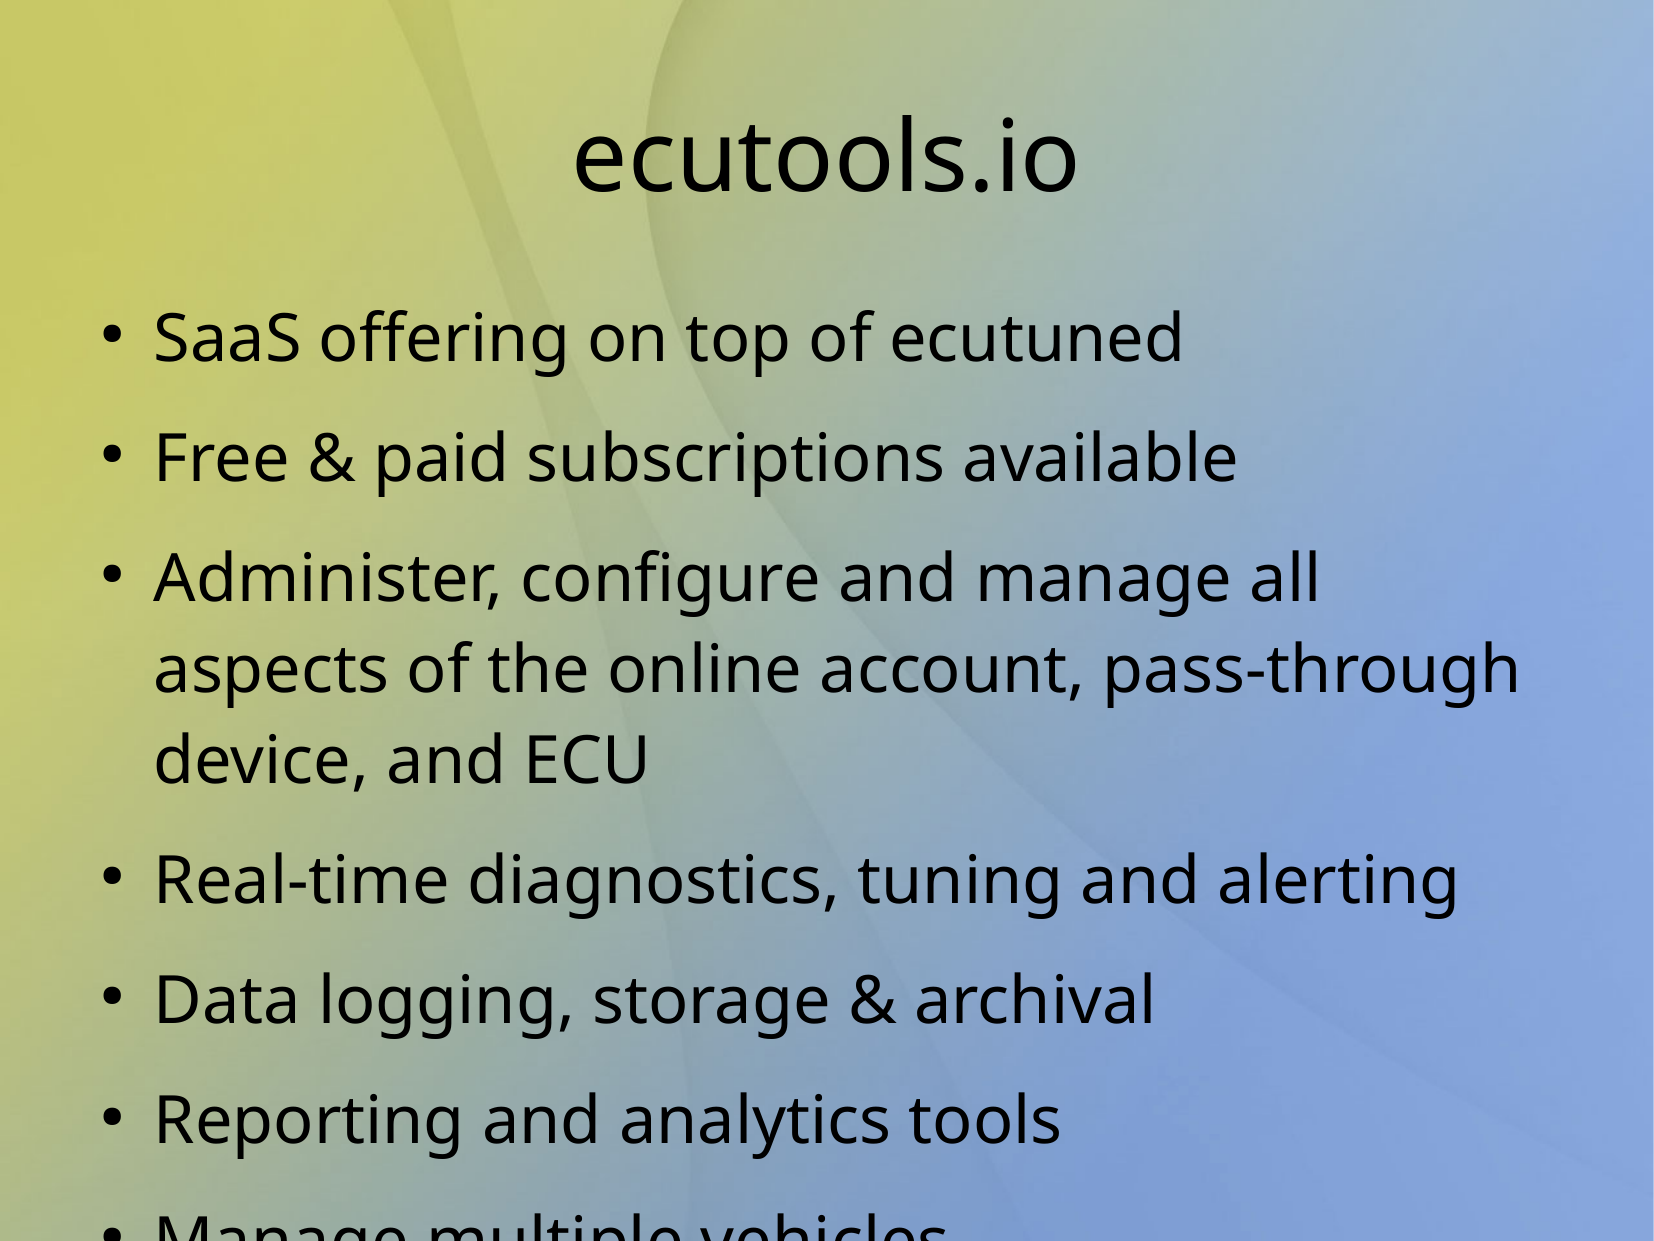

# ecutools.io
SaaS offering on top of ecutuned
Free & paid subscriptions available
Administer, configure and manage all aspects of the online account, pass-through device, and ECU
Real-time diagnostics, tuning and alerting
Data logging, storage & archival
Reporting and analytics tools
Manage multiple vehicles